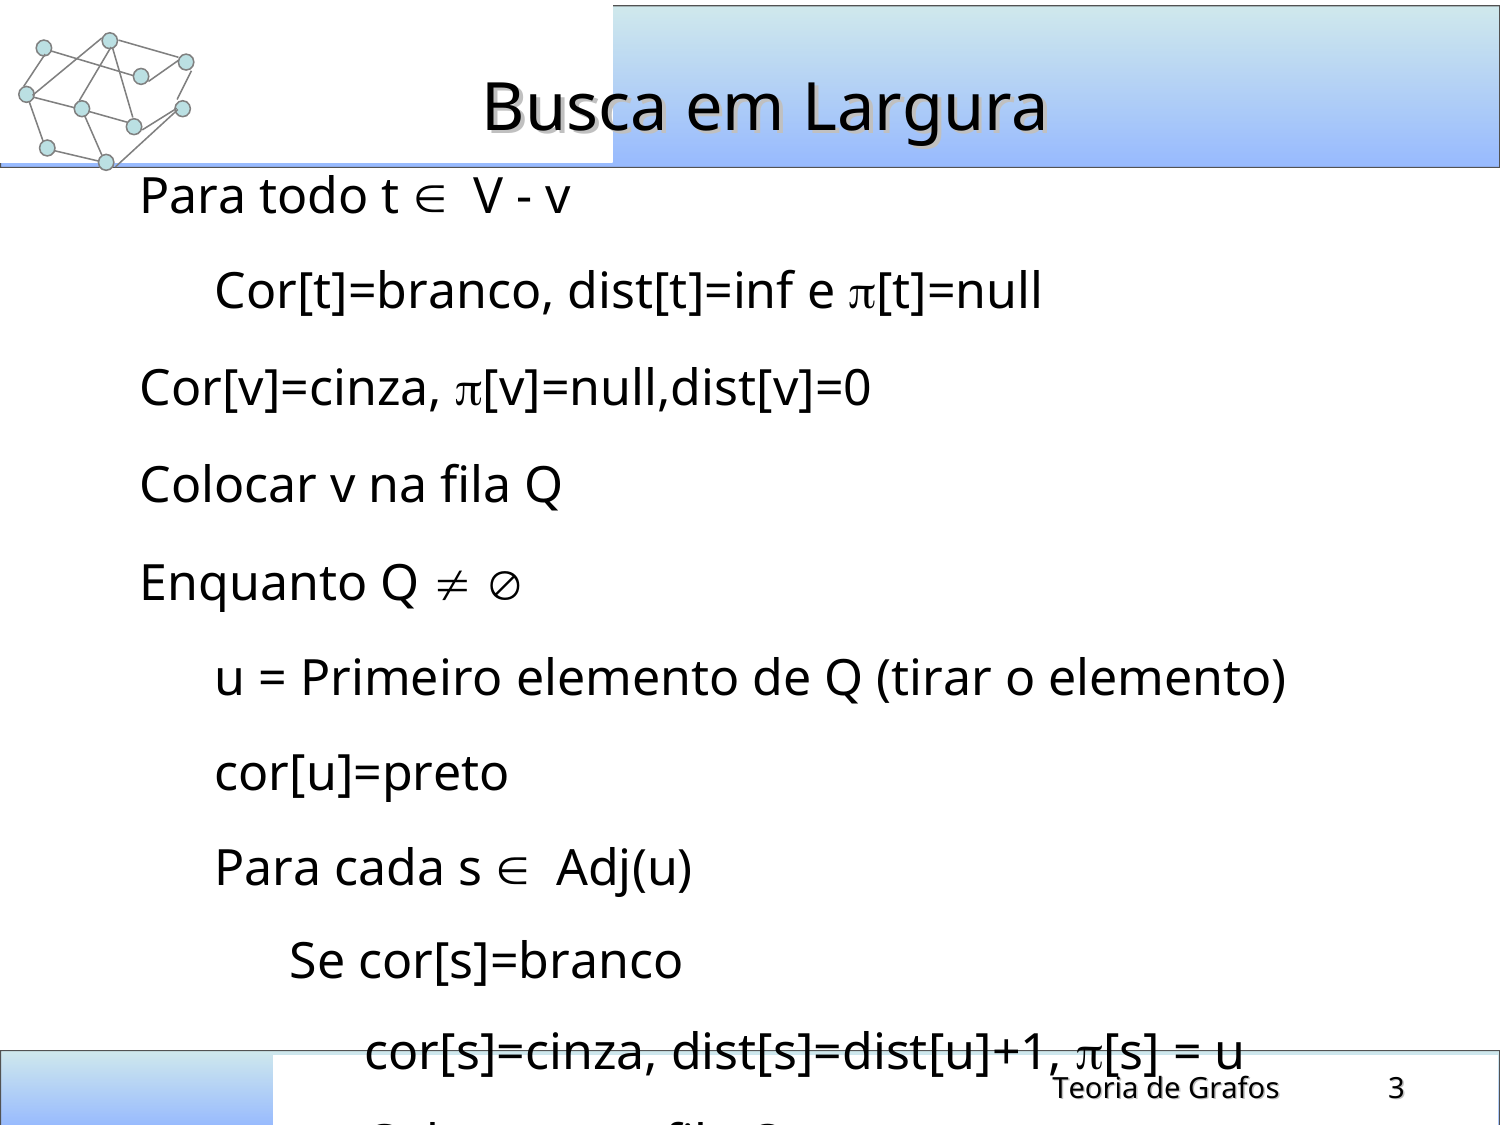

# Busca em Largura
Para todo t  V - v
Cor[t]=branco, dist[t]=inf e [t]=null
Cor[v]=cinza, [v]=null,dist[v]=0
Colocar v na fila Q
Enquanto Q  
u = Primeiro elemento de Q (tirar o elemento)
cor[u]=preto
Para cada s  Adj(u)
Se cor[s]=branco
cor[s]=cinza, dist[s]=dist[u]+1, [s] = u
Colocar s na fila Q
3